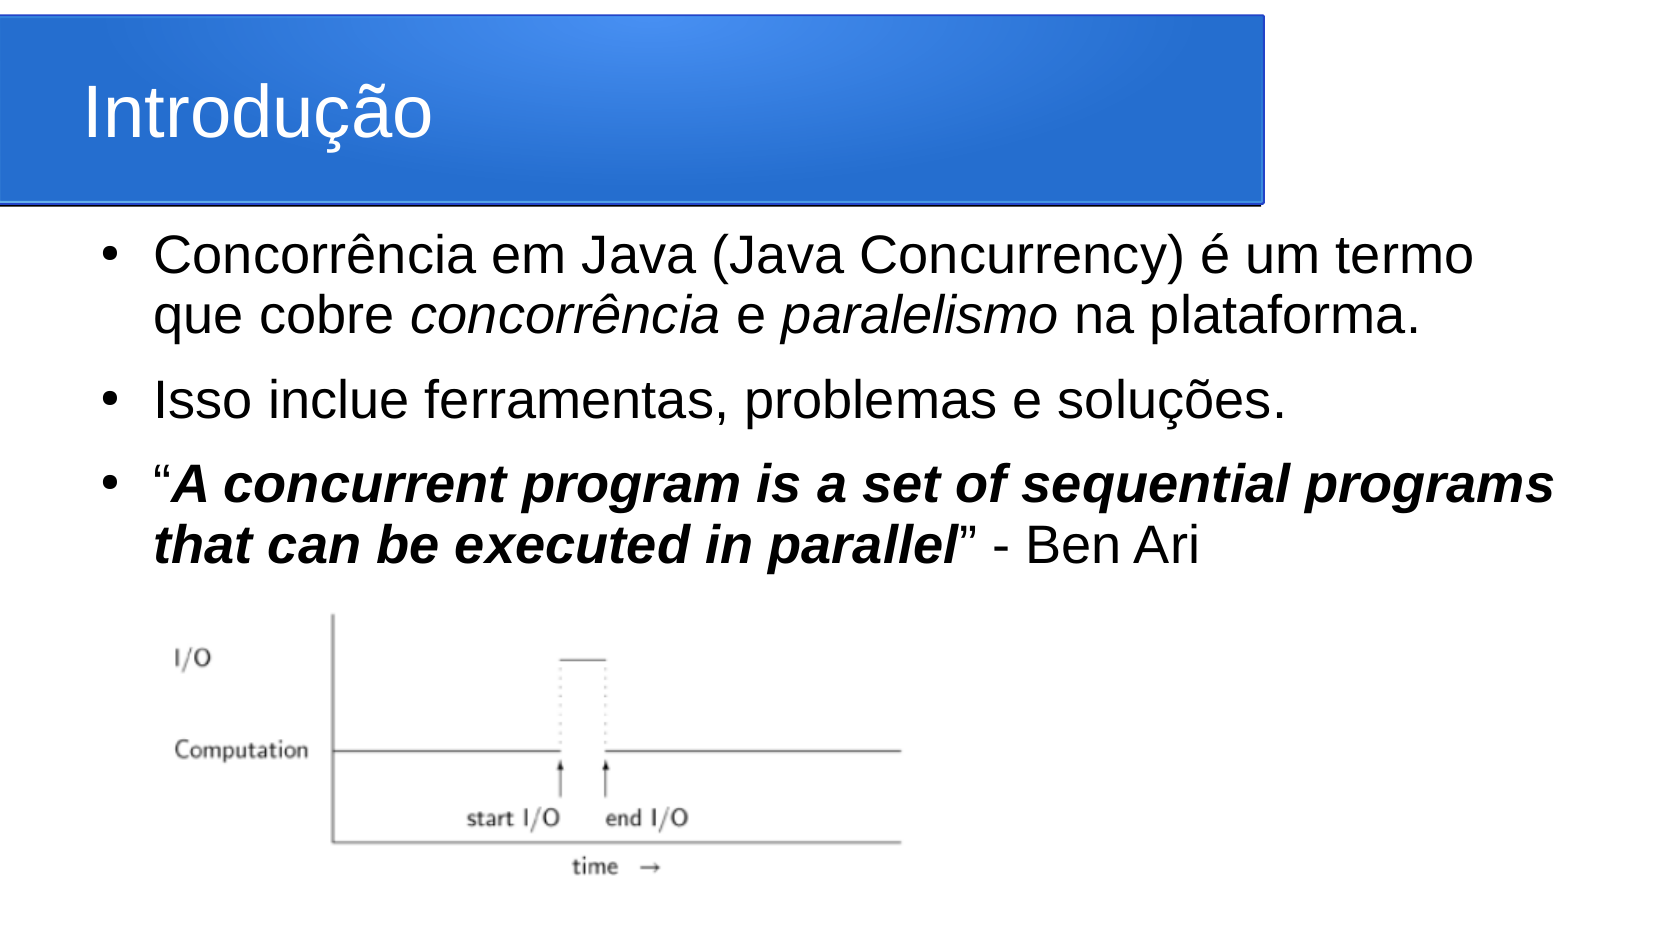

# Introdução
Concorrência em Java (Java Concurrency) é um termo que cobre concorrência e paralelismo na plataforma.
Isso inclue ferramentas, problemas e soluções.
“A concurrent program is a set of sequential programs that can be executed in parallel” - Ben Ari